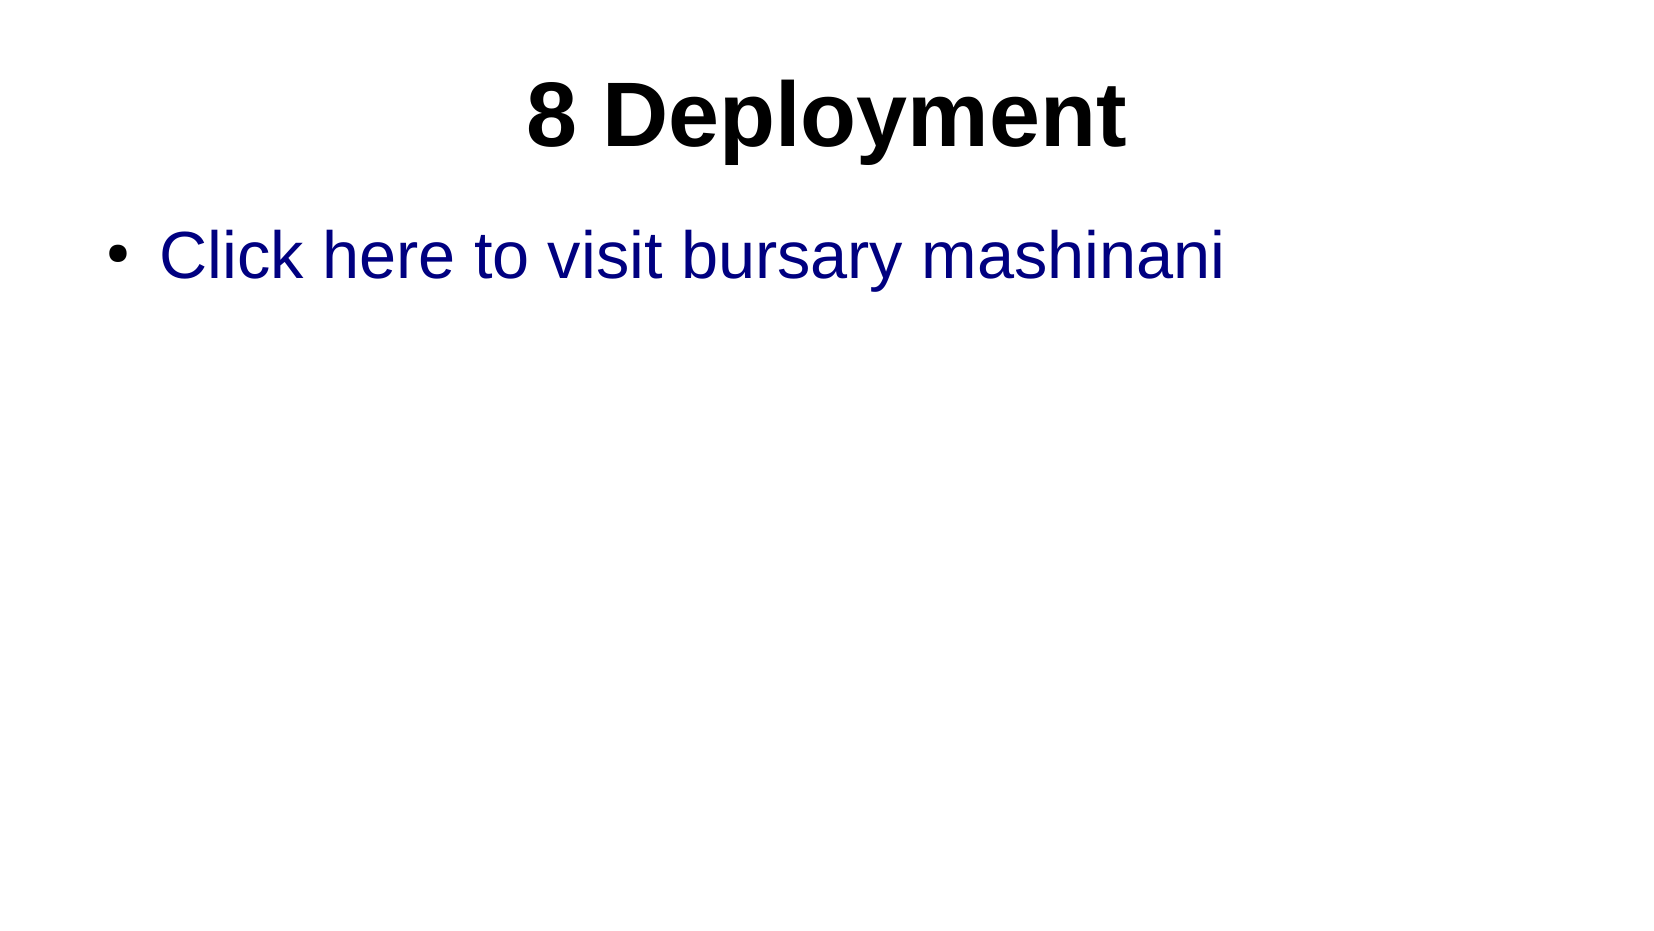

# 8 Deployment
Click here to visit bursary mashinani